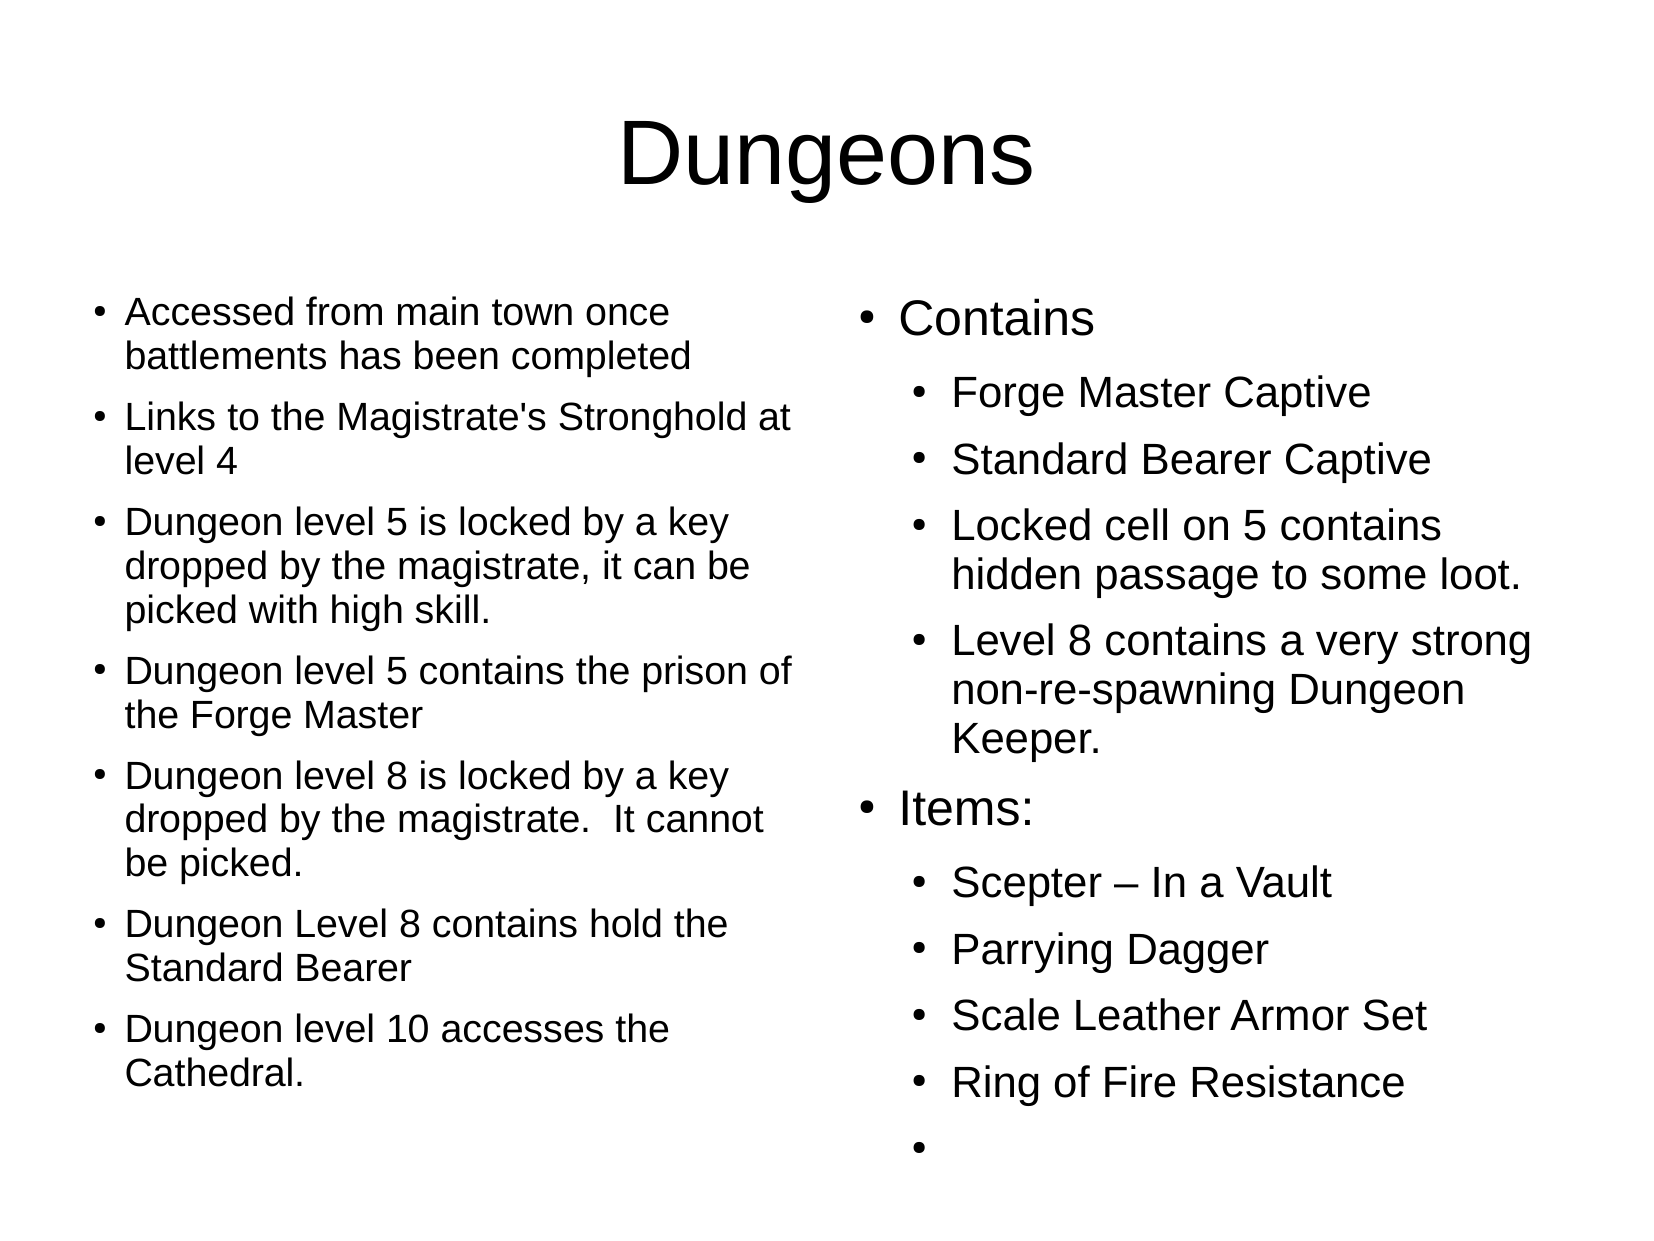

# Dungeons
Accessed from main town once battlements has been completed
Links to the Magistrate's Stronghold at level 4
Dungeon level 5 is locked by a key dropped by the magistrate, it can be picked with high skill.
Dungeon level 5 contains the prison of the Forge Master
Dungeon level 8 is locked by a key dropped by the magistrate. It cannot be picked.
Dungeon Level 8 contains hold the Standard Bearer
Dungeon level 10 accesses the Cathedral.
Contains
Forge Master Captive
Standard Bearer Captive
Locked cell on 5 contains hidden passage to some loot.
Level 8 contains a very strong non-re-spawning Dungeon Keeper.
Items:
Scepter – In a Vault
Parrying Dagger
Scale Leather Armor Set
Ring of Fire Resistance